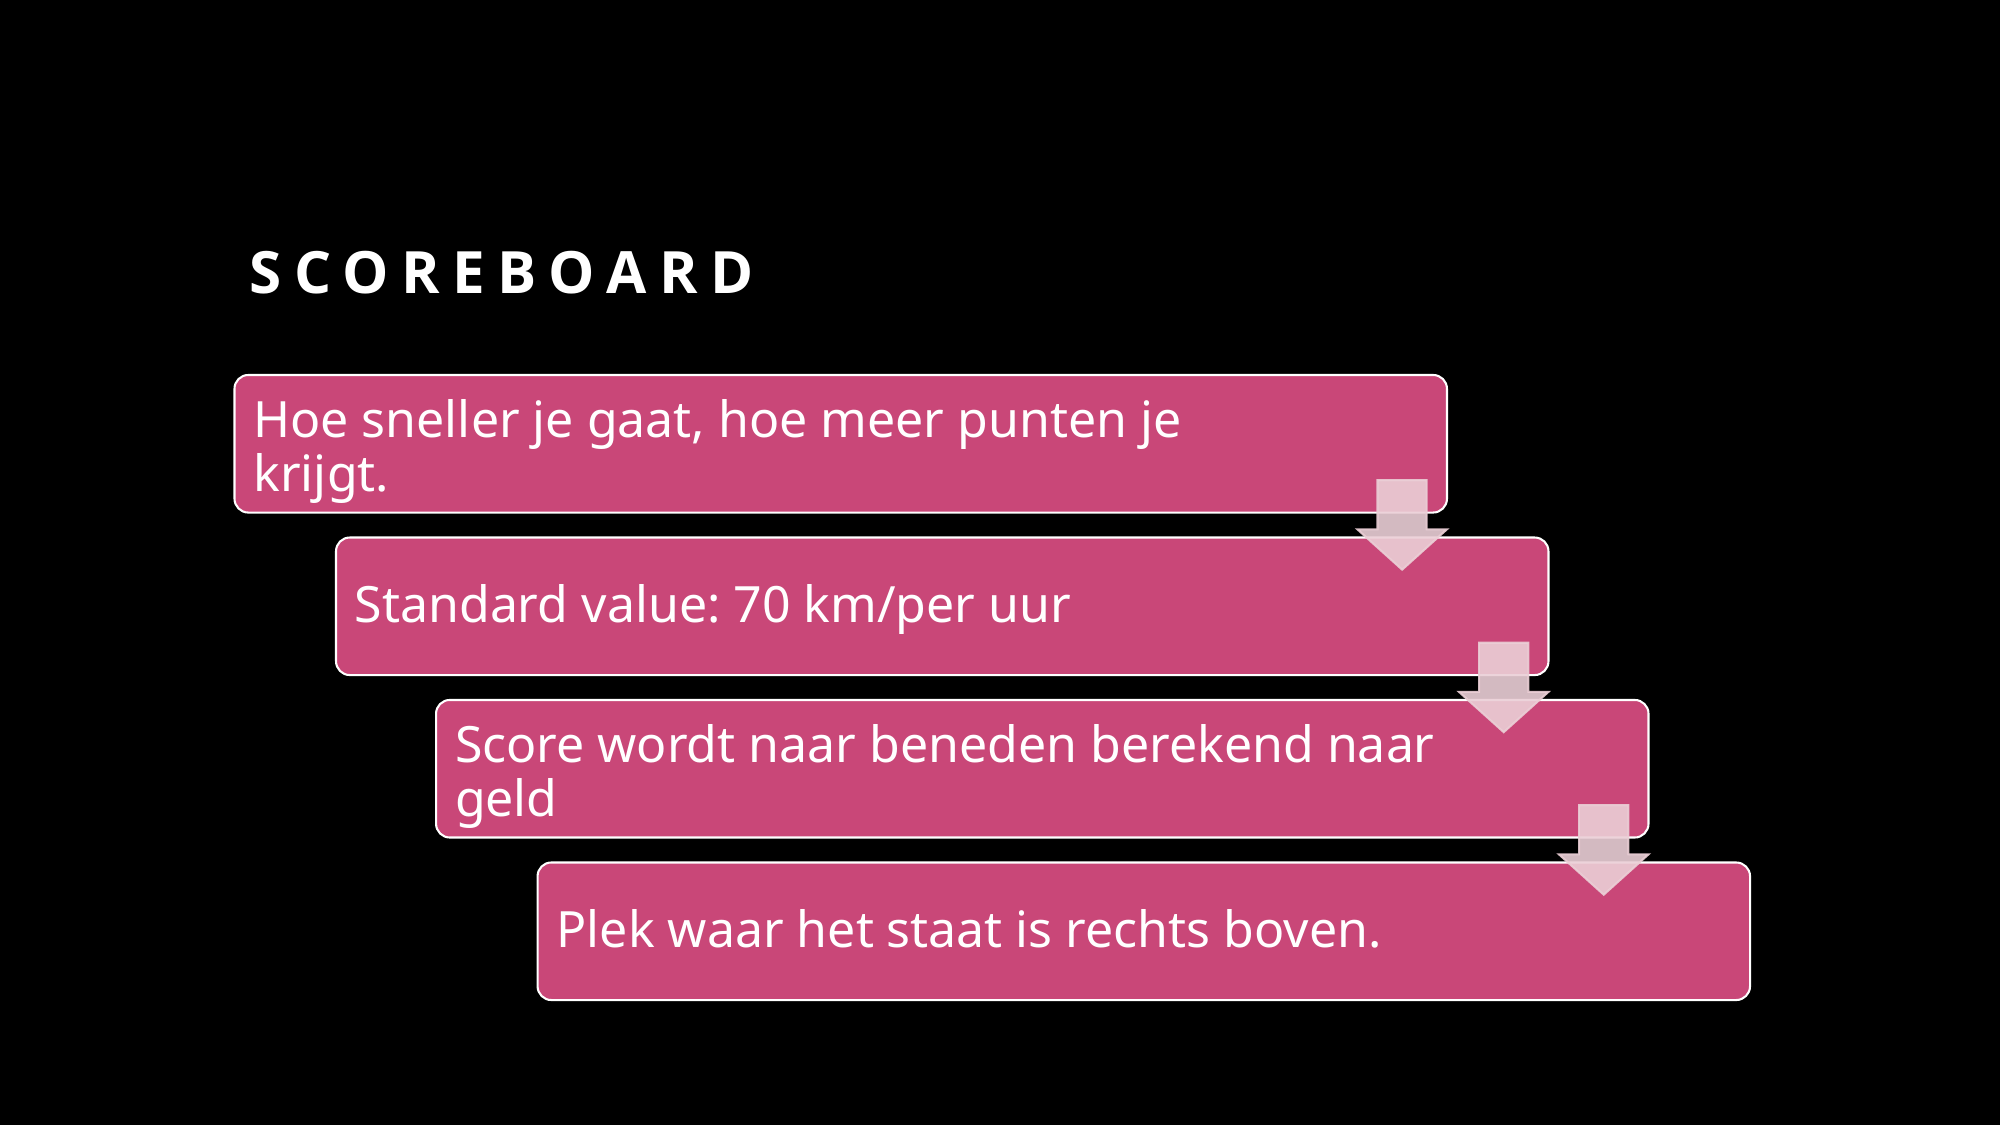

# Scoreboard
Hoe sneller je gaat, hoe meer punten je krijgt.
Standard value: 70 km/per uur
Score wordt naar beneden berekend naar geld
Plek waar het staat is rechts boven.